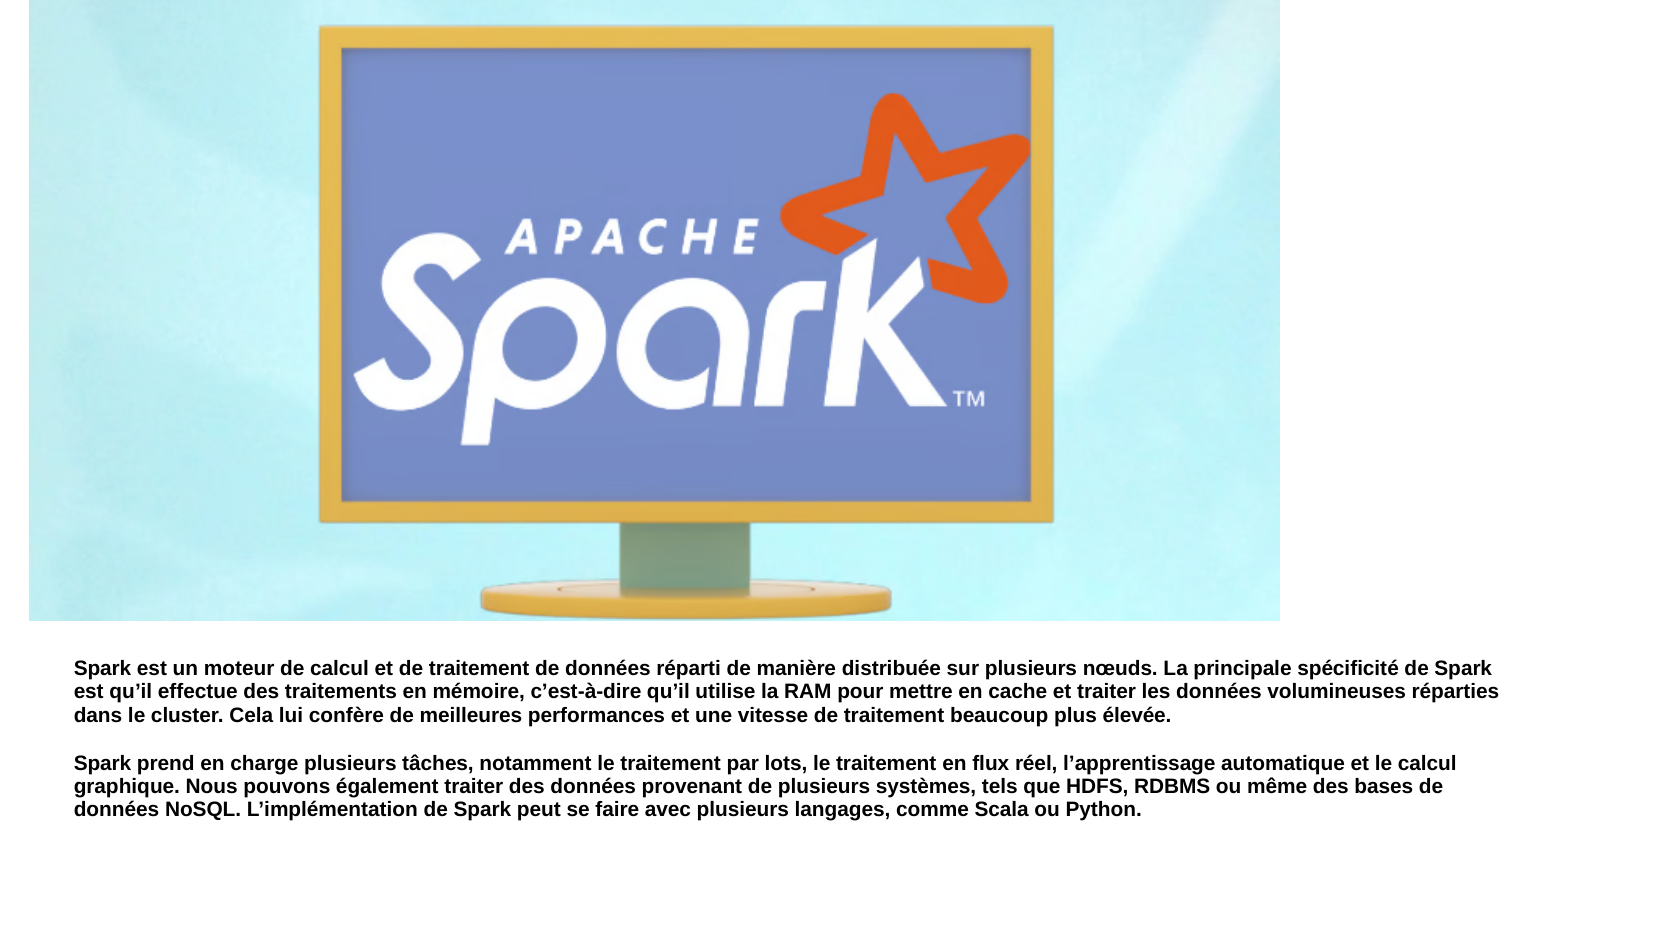

Spark est un moteur de calcul et de traitement de données réparti de manière distribuée sur plusieurs nœuds. La principale spécificité de Spark est qu’il effectue des traitements en mémoire, c’est-à-dire qu’il utilise la RAM pour mettre en cache et traiter les données volumineuses réparties dans le cluster. Cela lui confère de meilleures performances et une vitesse de traitement beaucoup plus élevée.
Spark prend en charge plusieurs tâches, notamment le traitement par lots, le traitement en flux réel, l’apprentissage automatique et le calcul graphique. Nous pouvons également traiter des données provenant de plusieurs systèmes, tels que HDFS, RDBMS ou même des bases de données NoSQL. L’implémentation de Spark peut se faire avec plusieurs langages, comme Scala ou Python.